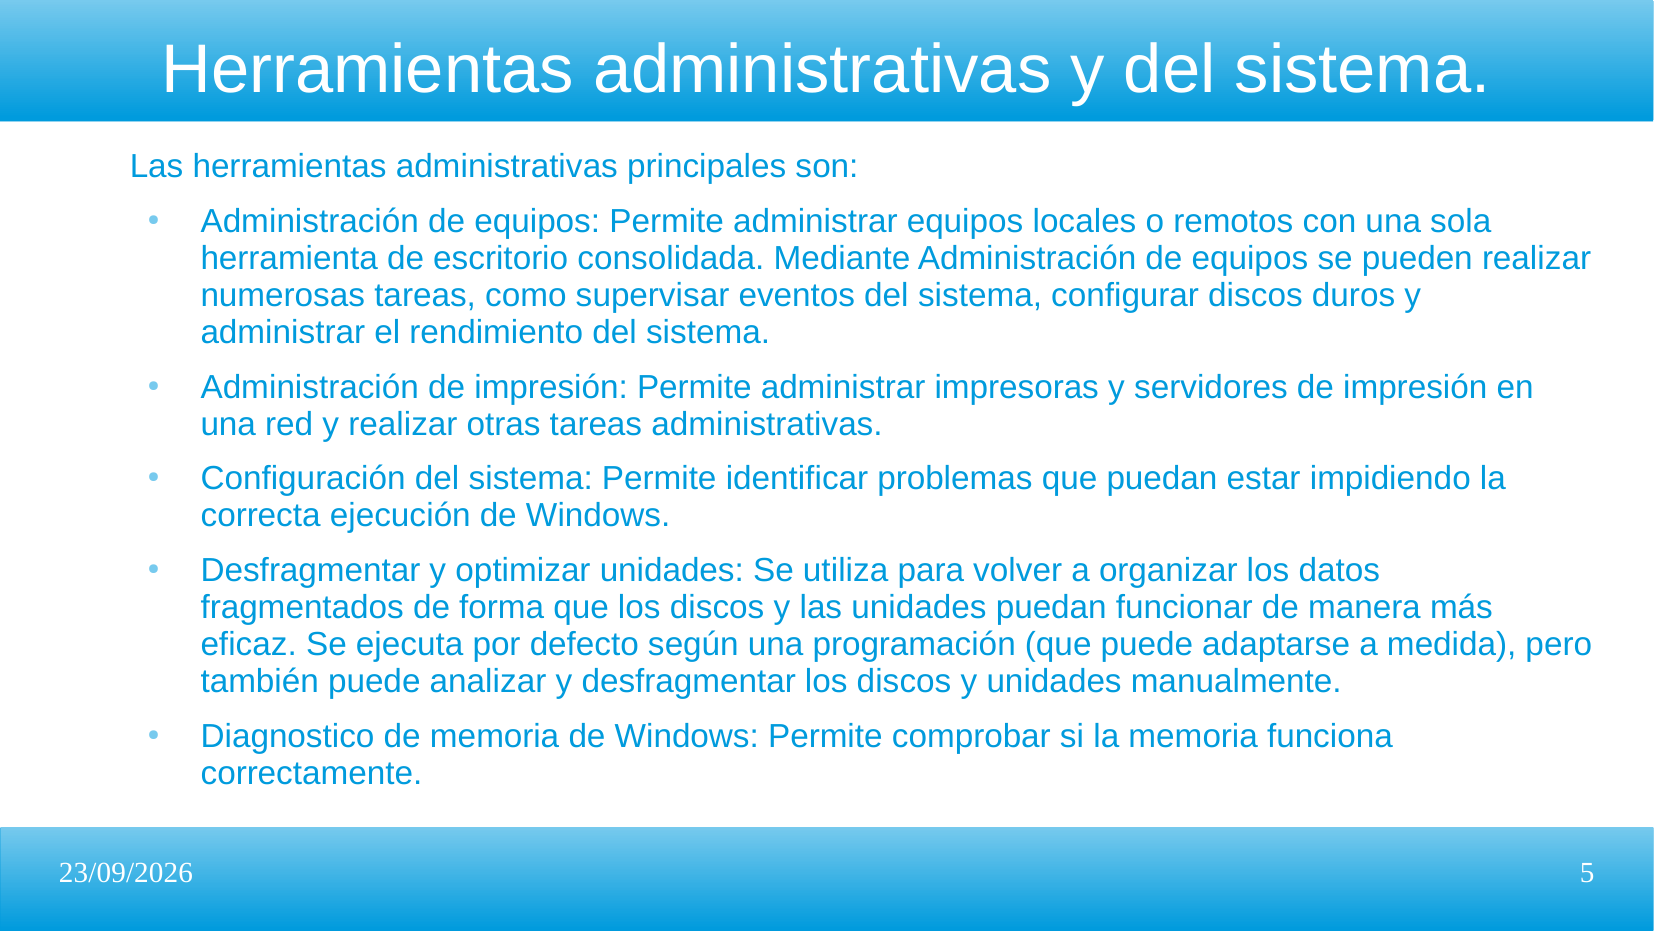

# Herramientas administrativas y del sistema.
Las herramientas administrativas principales son:
Administración de equipos: Permite administrar equipos locales o remotos con una sola herramienta de escritorio consolidada. Mediante Administración de equipos se pueden realizar numerosas tareas, como supervisar eventos del sistema, configurar discos duros y administrar el rendimiento del sistema.
Administración de impresión: Permite administrar impresoras y servidores de impresión en una red y realizar otras tareas administrativas.
Configuración del sistema: Permite identificar problemas que puedan estar impidiendo la correcta ejecución de Windows.
Desfragmentar y optimizar unidades: Se utiliza para volver a organizar los datos fragmentados de forma que los discos y las unidades puedan funcionar de manera más eficaz. Se ejecuta por defecto según una programación (que puede adaptarse a medida), pero también puede analizar y desfragmentar los discos y unidades manualmente.
Diagnostico de memoria de Windows: Permite comprobar si la memoria funciona correctamente.
5